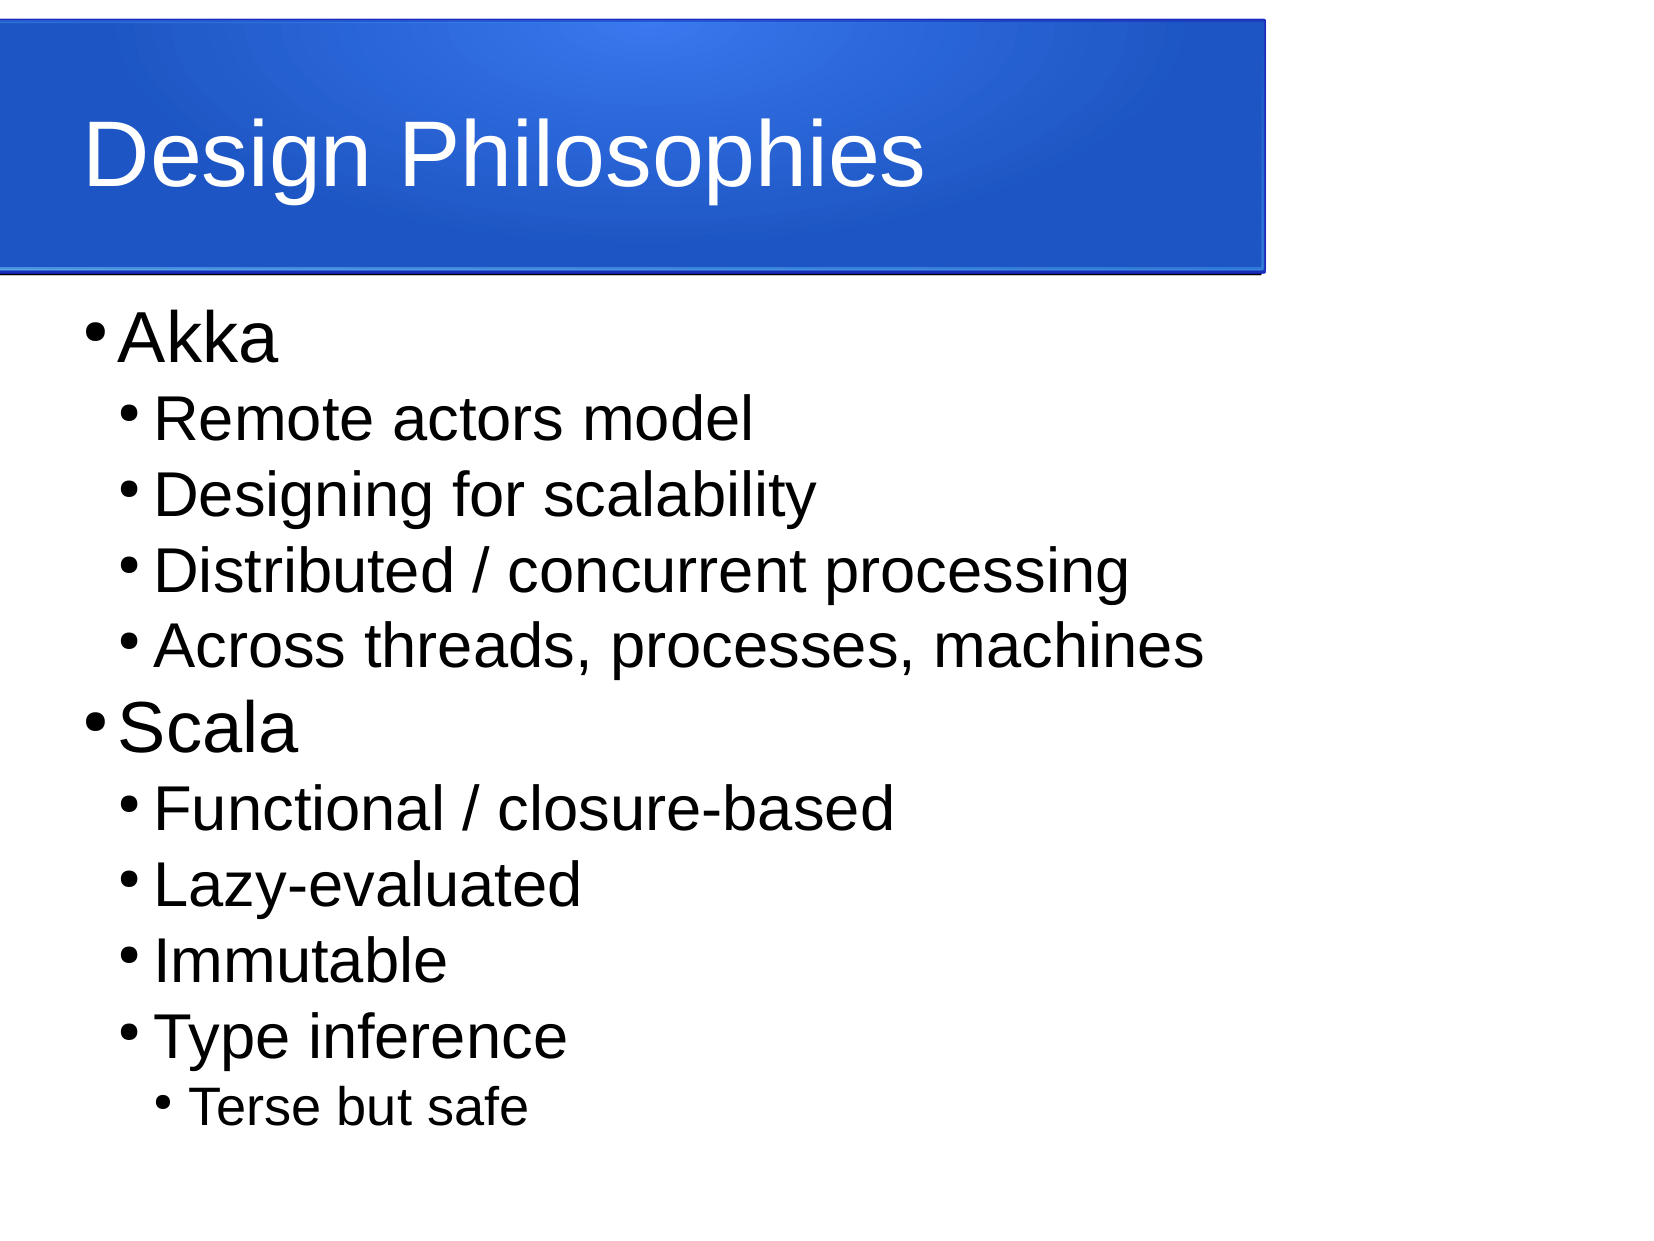

Design Philosophies
Akka
Remote actors model
Designing for scalability
Distributed / concurrent processing
Across threads, processes, machines
Scala
Functional / closure-based
Lazy-evaluated
Immutable
Type inference
Terse but safe